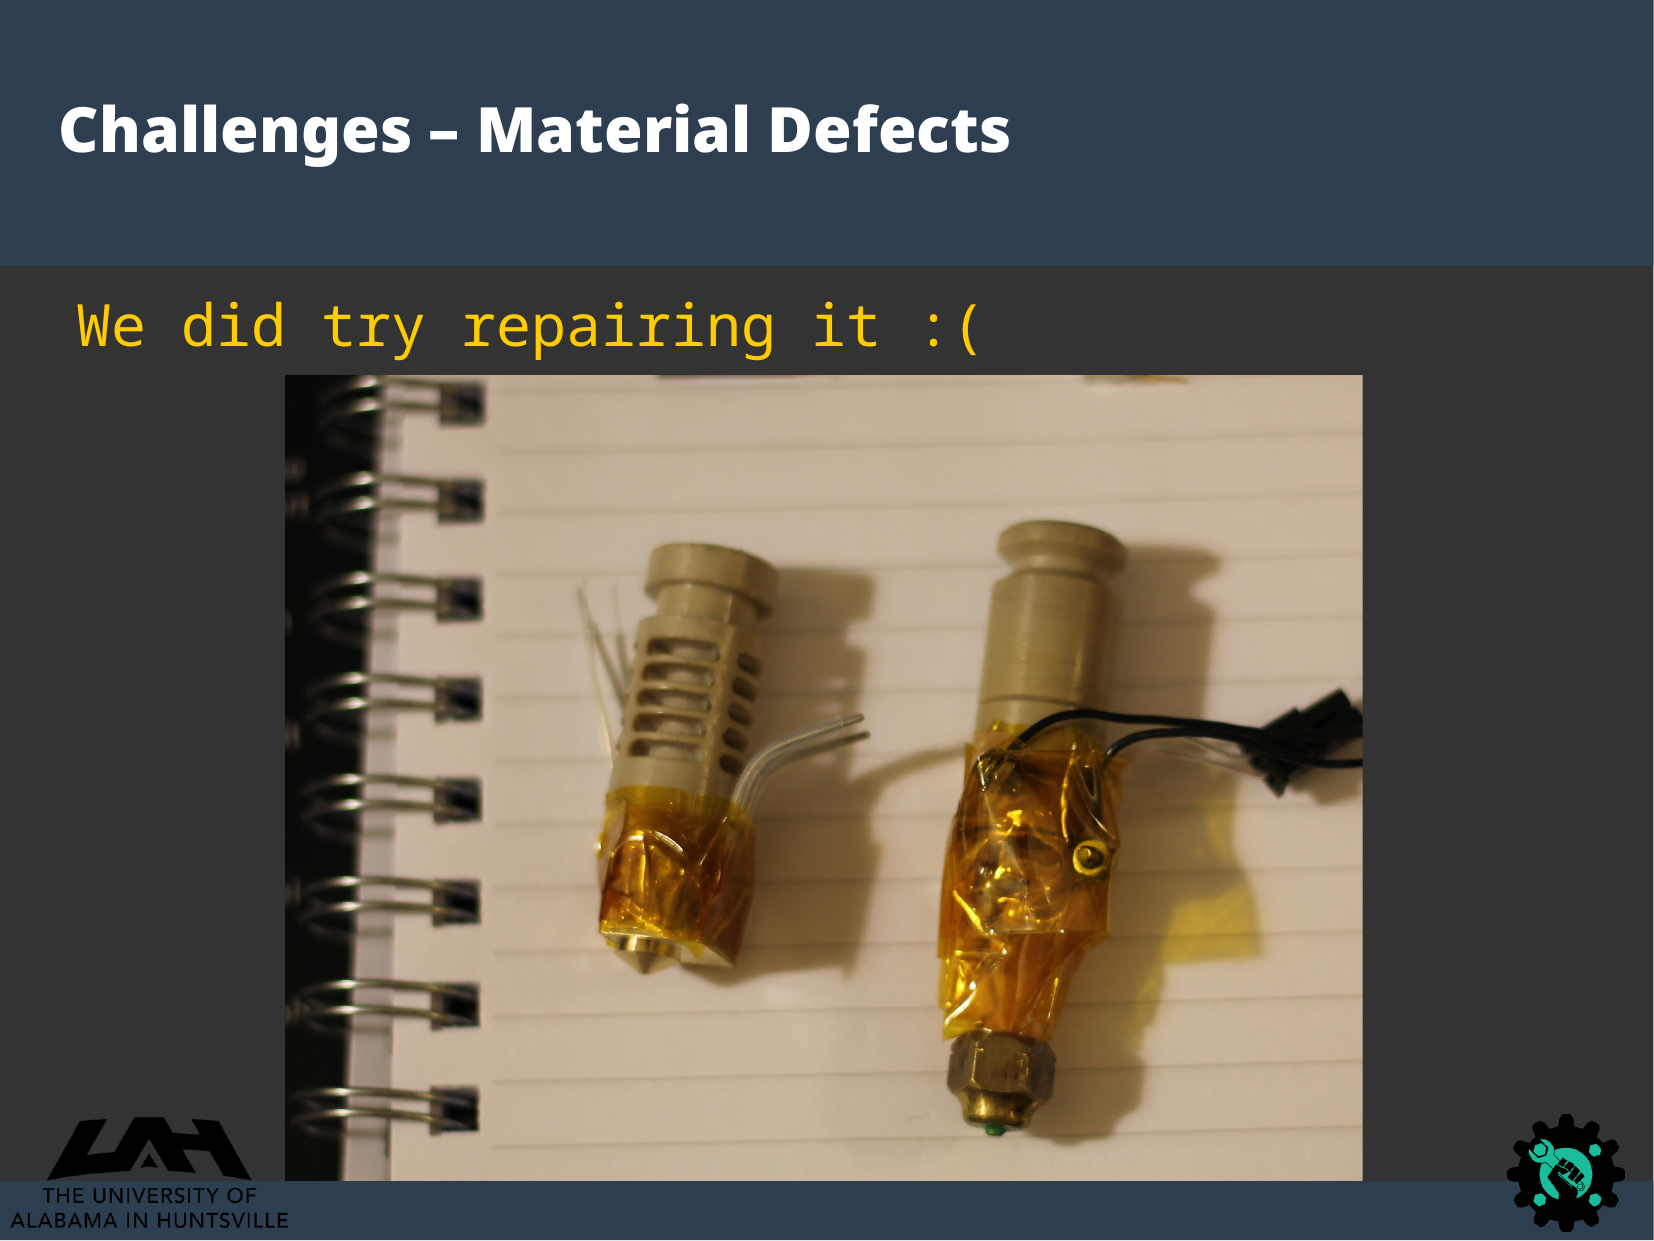

# Challenges – Material Defects
We did try repairing it :(